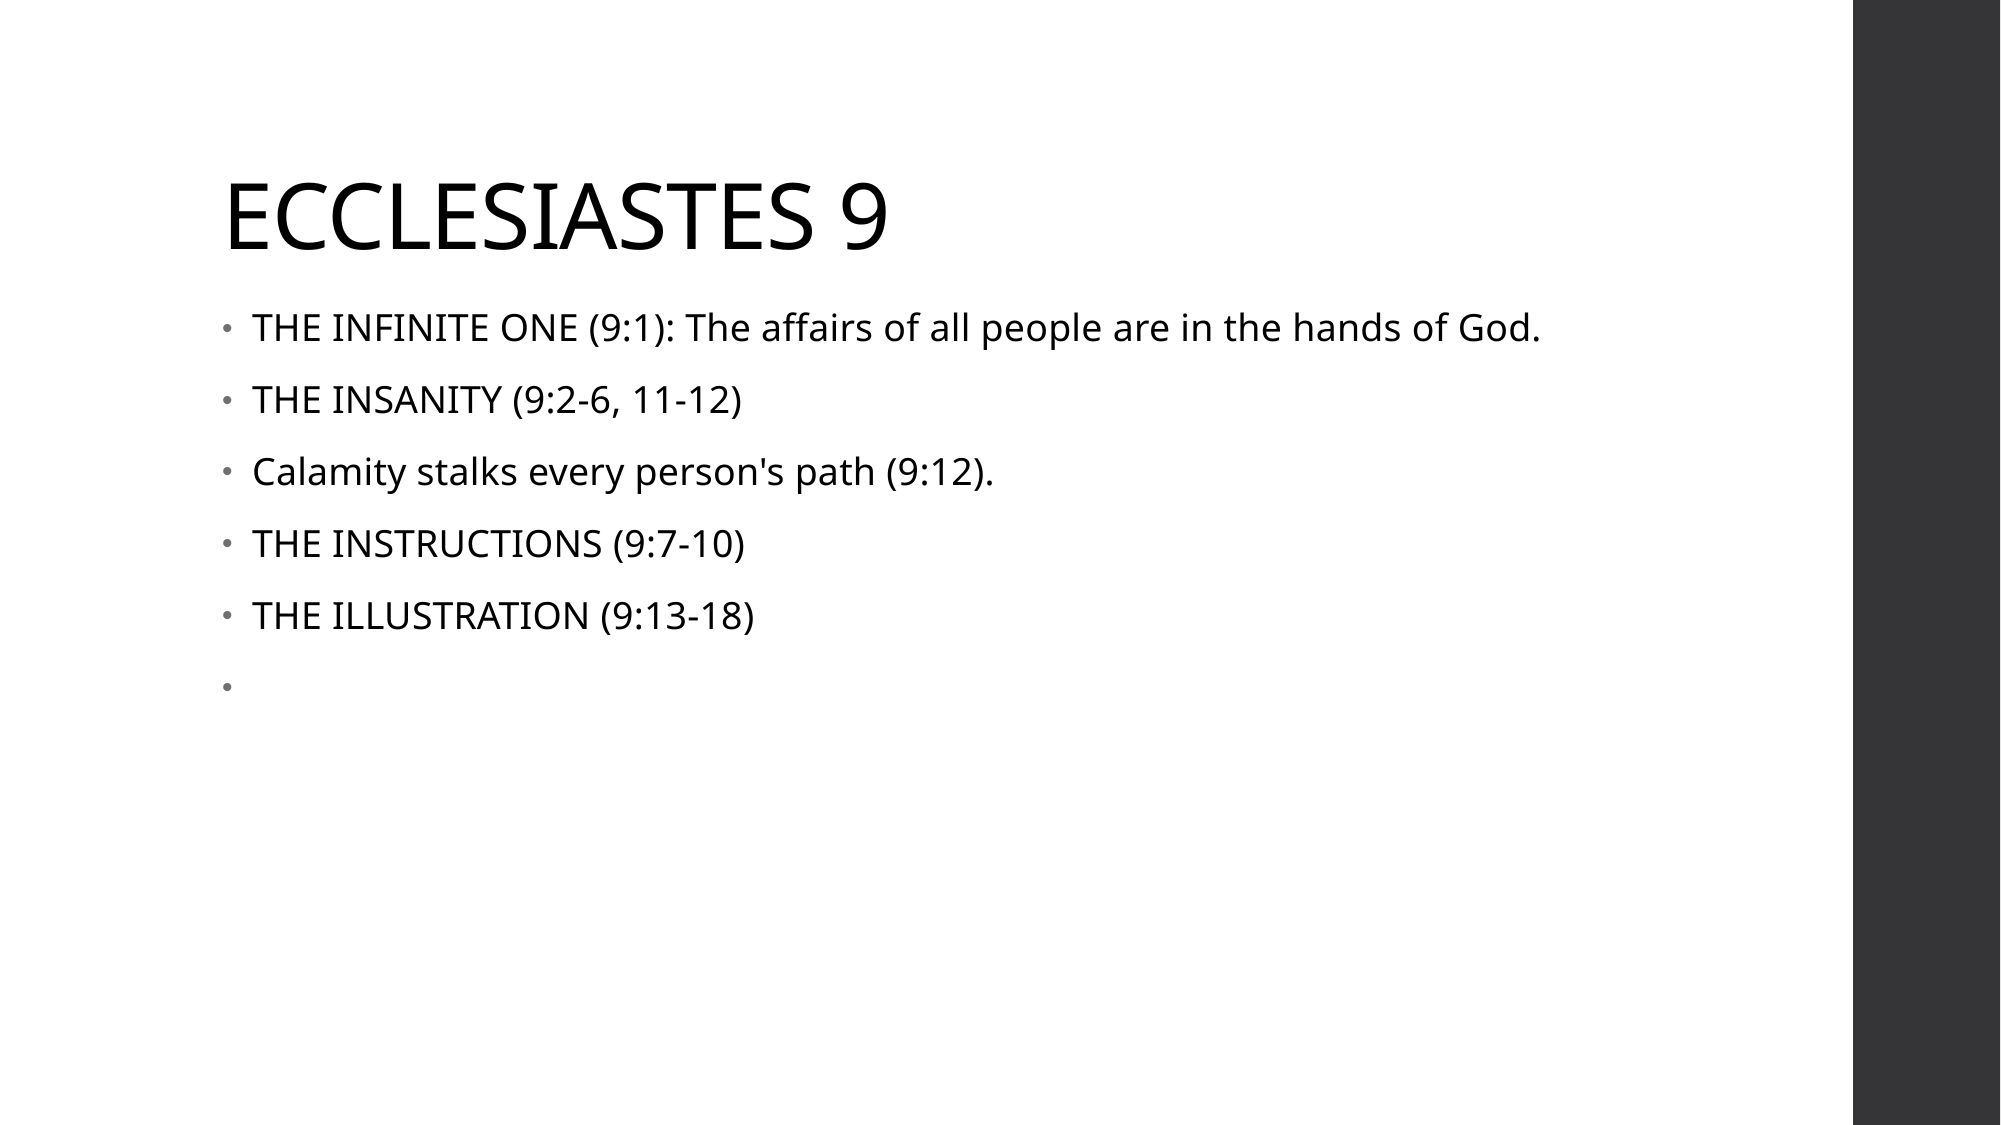

# ECCLESIASTES 9
THE INFINITE ONE (9:1): The affairs of all people are in the hands of God.
THE INSANITY (9:2-6, 11-12)
Calamity stalks every person's path (9:12).
THE INSTRUCTIONS (9:7-10)
THE ILLUSTRATION (9:13-18)